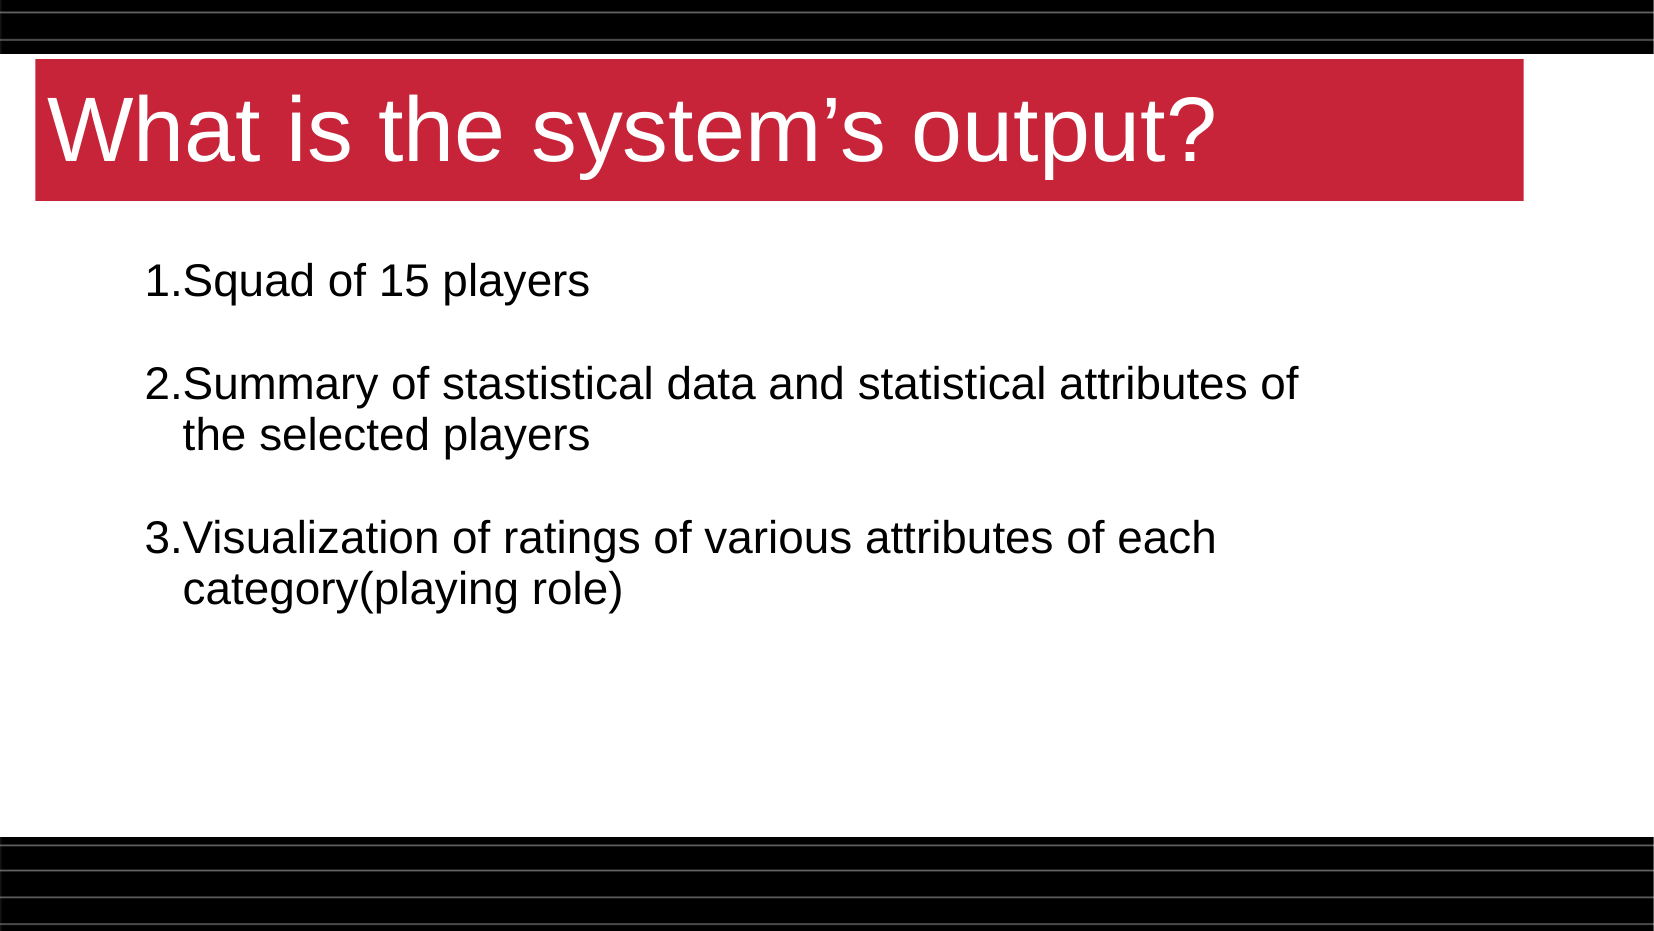

# What is the system’s output?
1.Squad of 15 players
2.Summary of stastistical data and statistical attributes of the selected players
3.Visualization of ratings of various attributes of each 	 category(playing role)